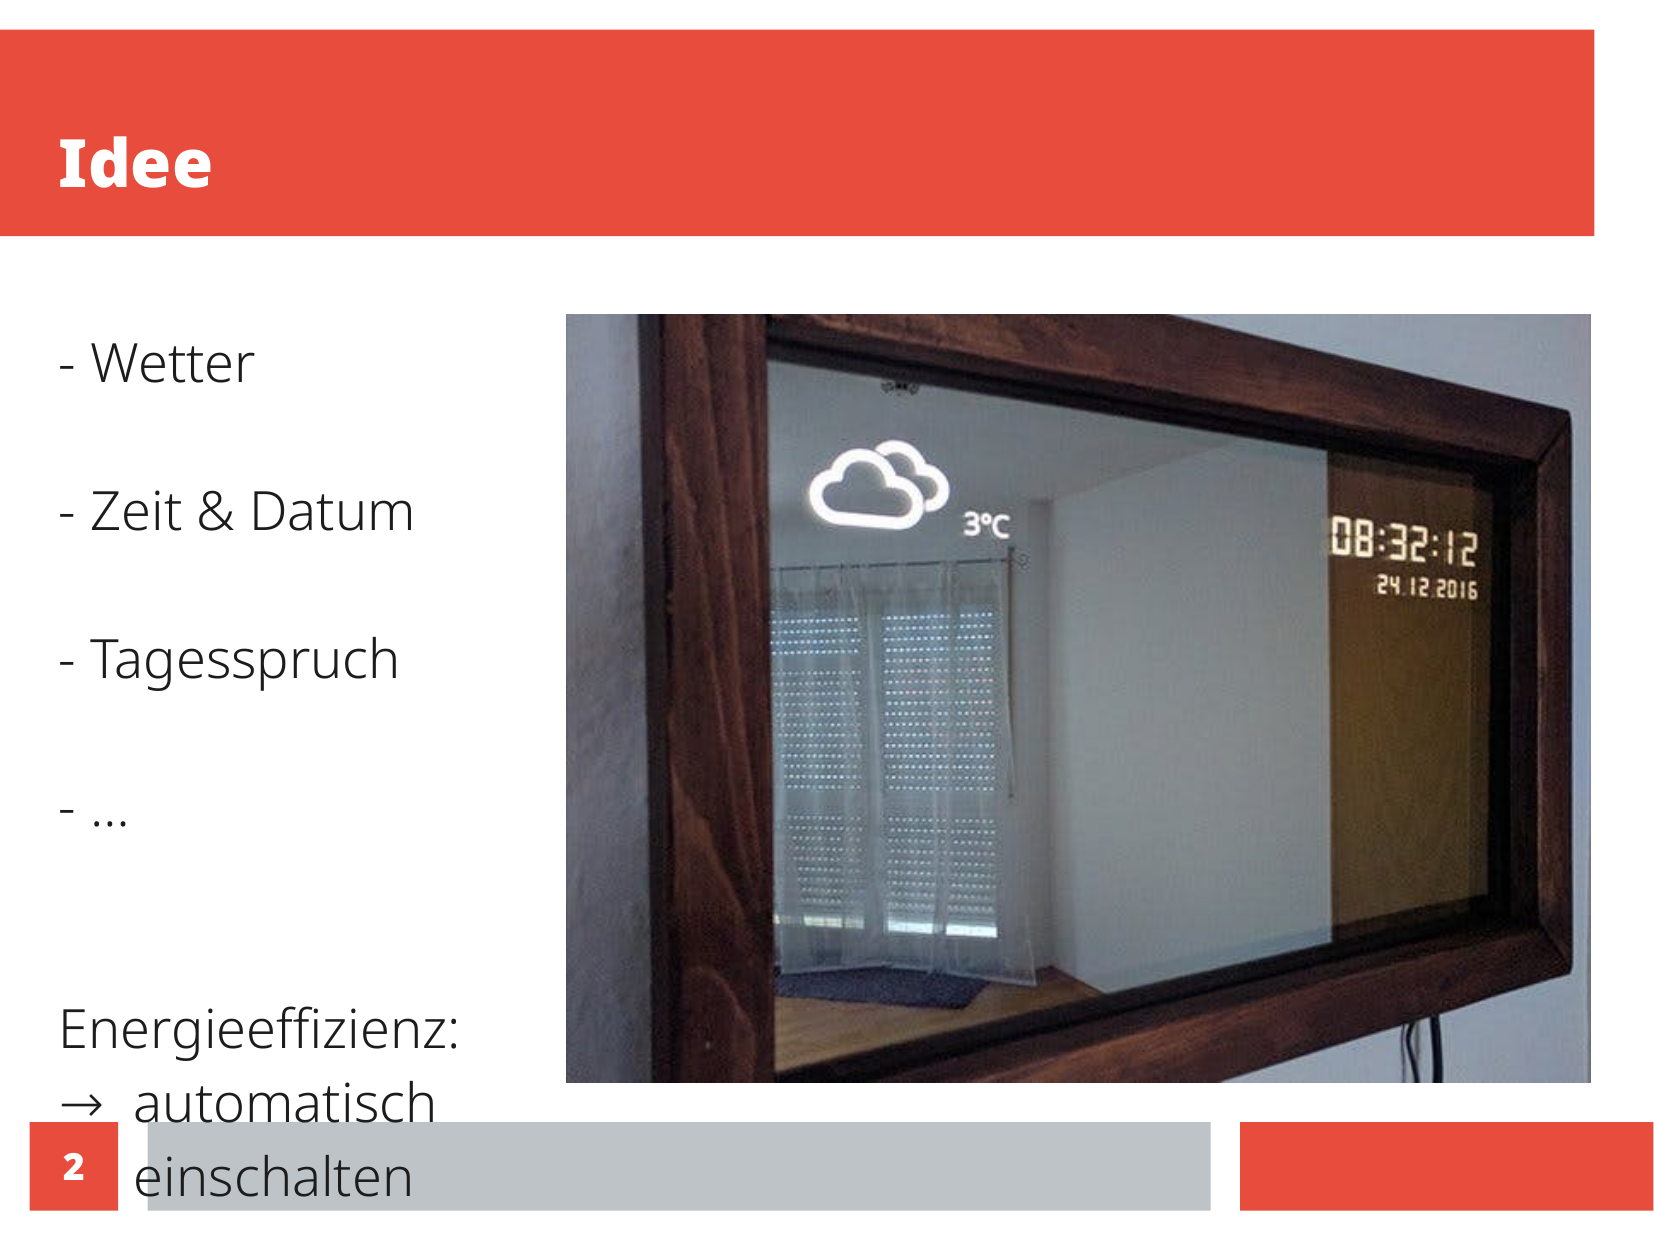

# Idee
- Wetter
- Zeit & Datum
- Tagesspruch
- …
Energieeffizienz:
→ 	automatisch
	einschalten
2